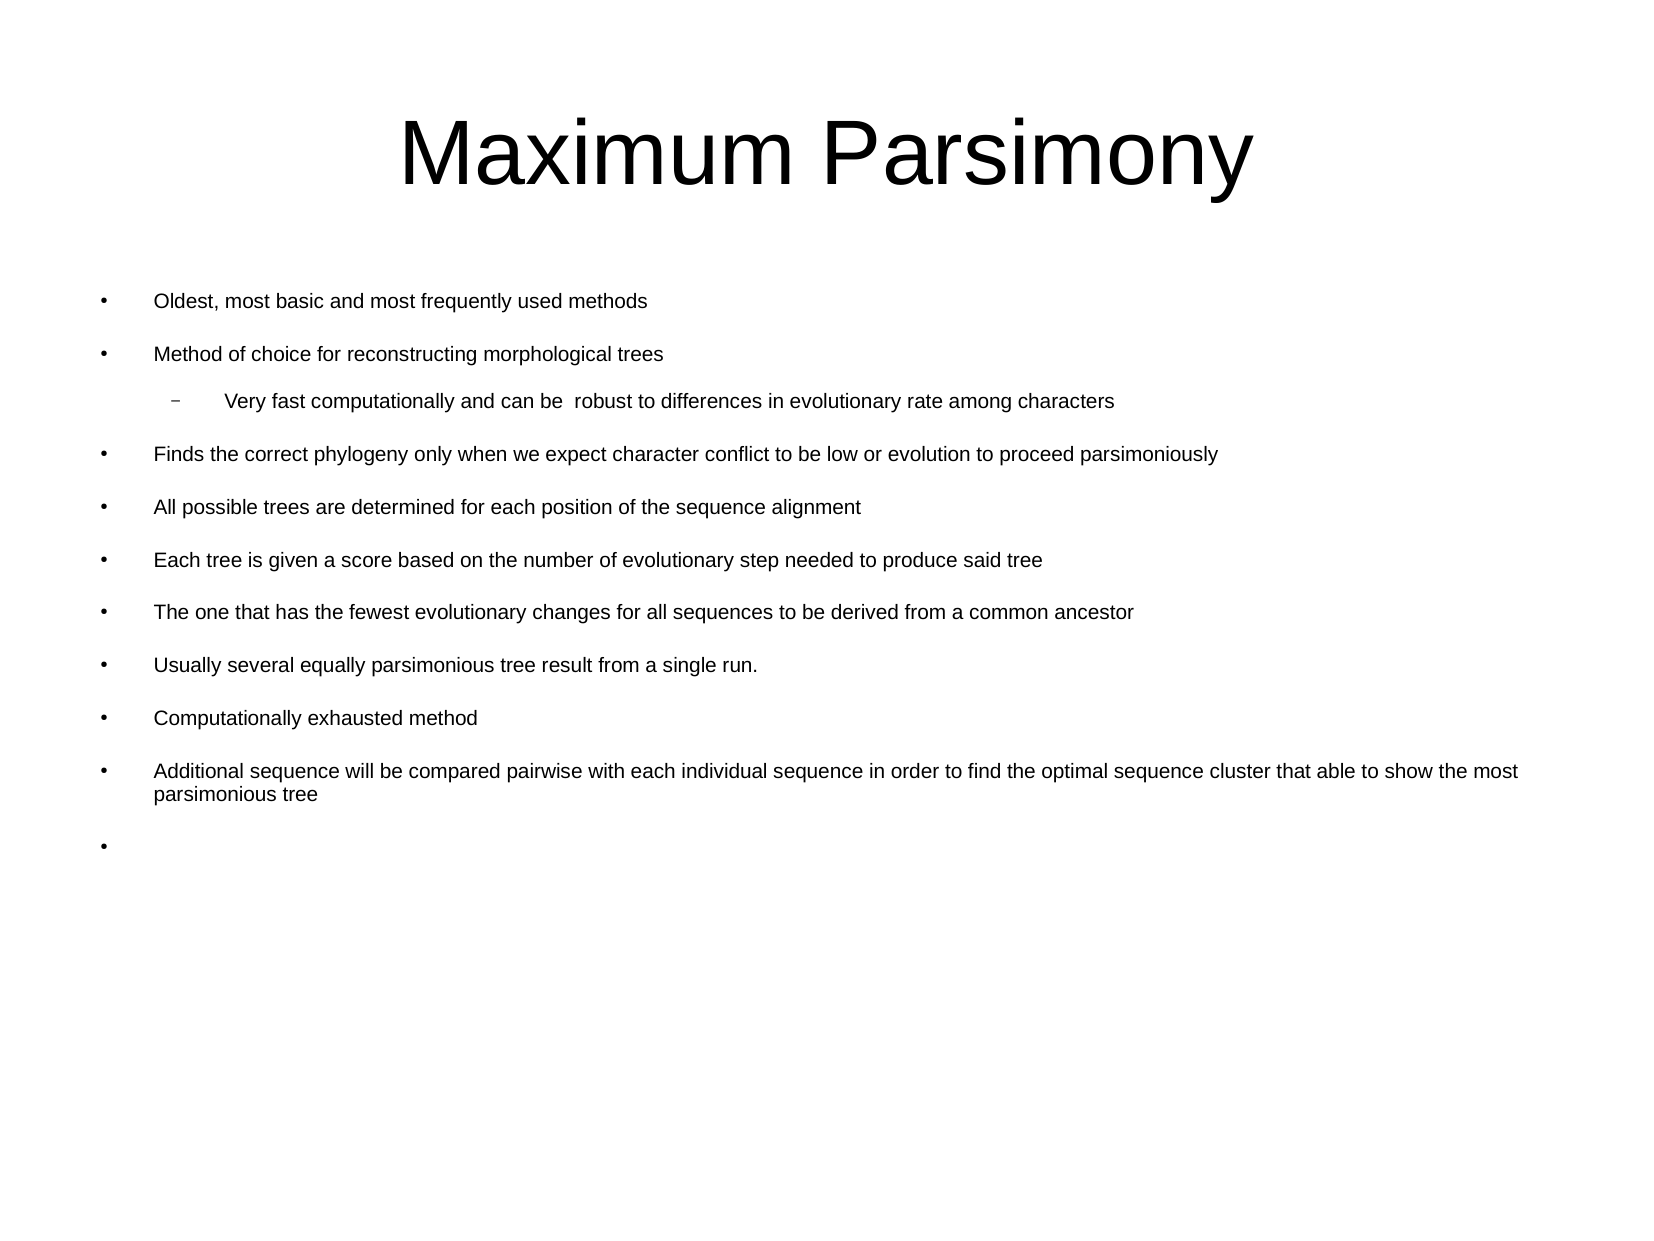

# Maximum Parsimony
Oldest, most basic and most frequently used methods
Method of choice for reconstructing morphological trees
Very fast computationally and can be robust to differences in evolutionary rate among characters
Finds the correct phylogeny only when we expect character conflict to be low or evolution to proceed parsimoniously
All possible trees are determined for each position of the sequence alignment
Each tree is given a score based on the number of evolutionary step needed to produce said tree
The one that has the fewest evolutionary changes for all sequences to be derived from a common ancestor
Usually several equally parsimonious tree result from a single run.
Computationally exhausted method
Additional sequence will be compared pairwise with each individual sequence in order to find the optimal sequence cluster that able to show the most parsimonious tree